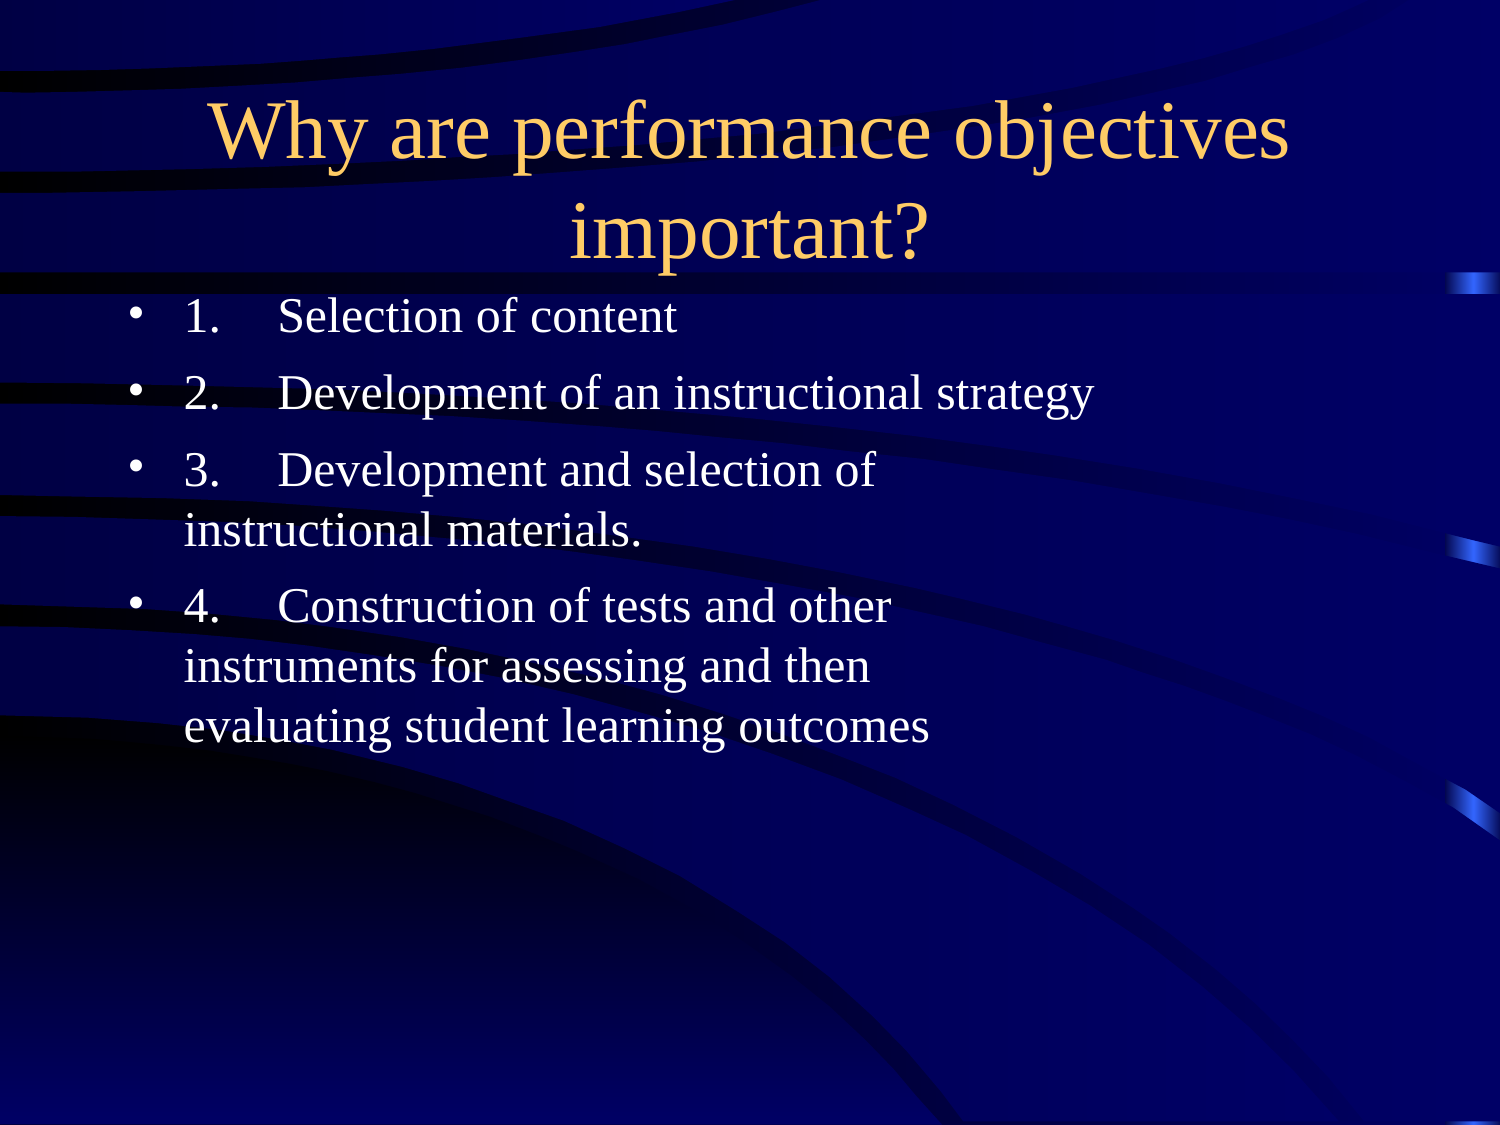

# Why are performance objectives important?
1.	Selection of content
2.	Development of an instructional strategy
3.	Development and selection of 			instructional materials.
4.	Construction of tests and other 			instruments for assessing and then 		evaluating student learning outcomes